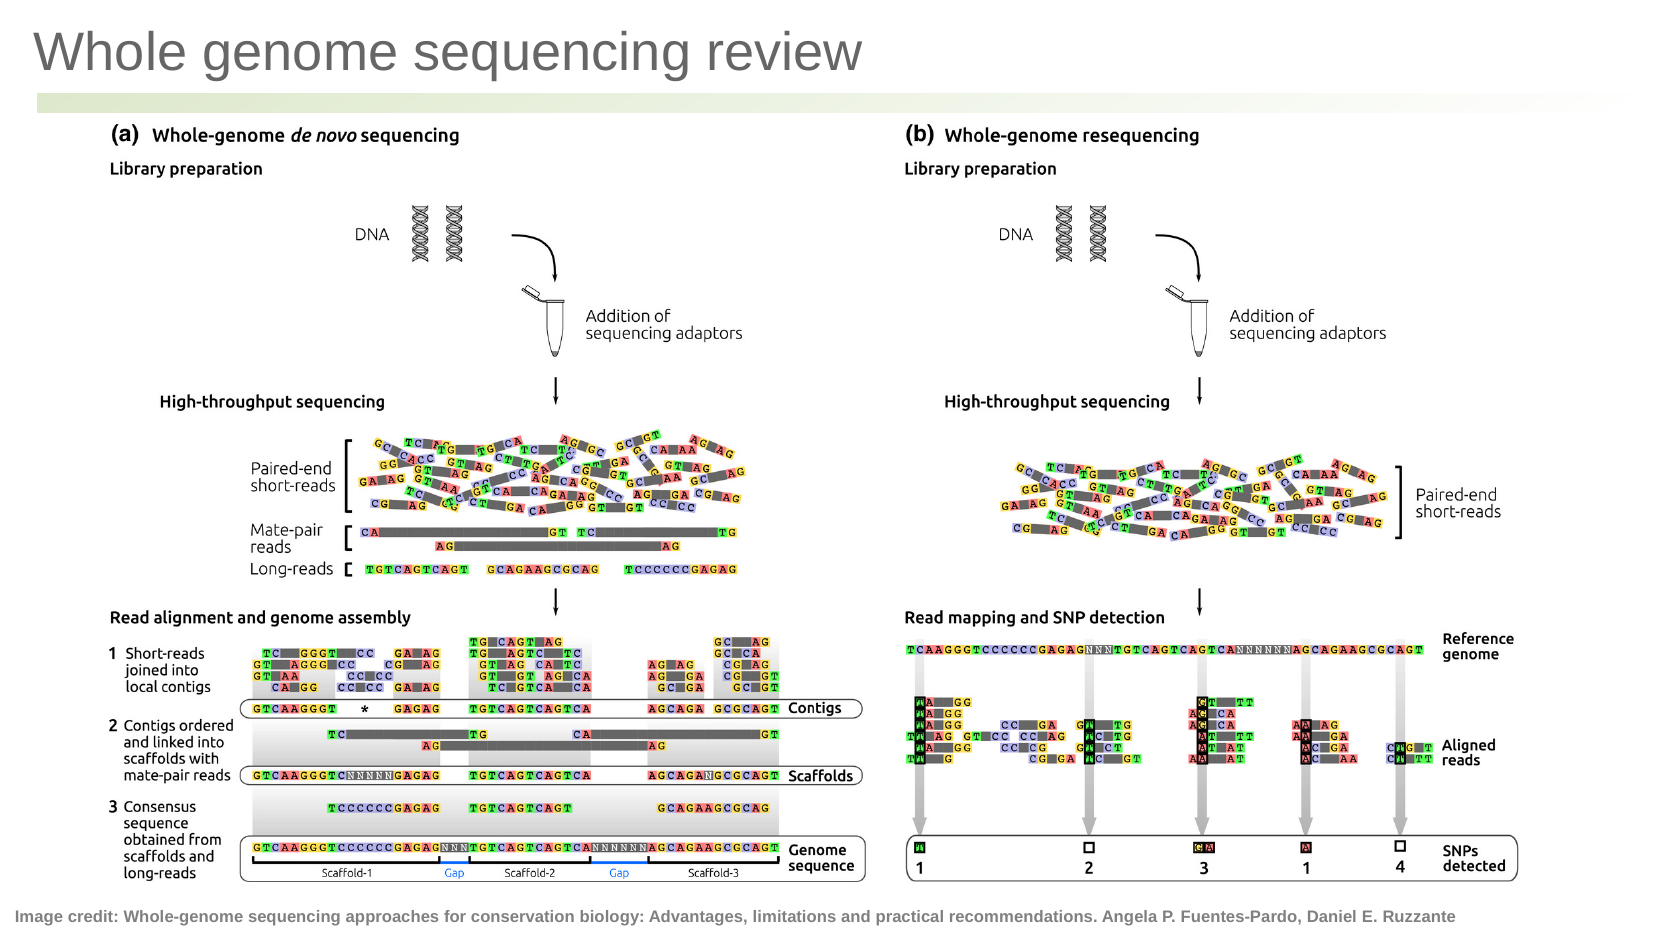

Whole genome sequencing review
Image credit: Whole-genome sequencing approaches for conservation biology: Advantages, limitations and practical recommendations. Angela P. Fuentes-Pardo, Daniel E. Ruzzante